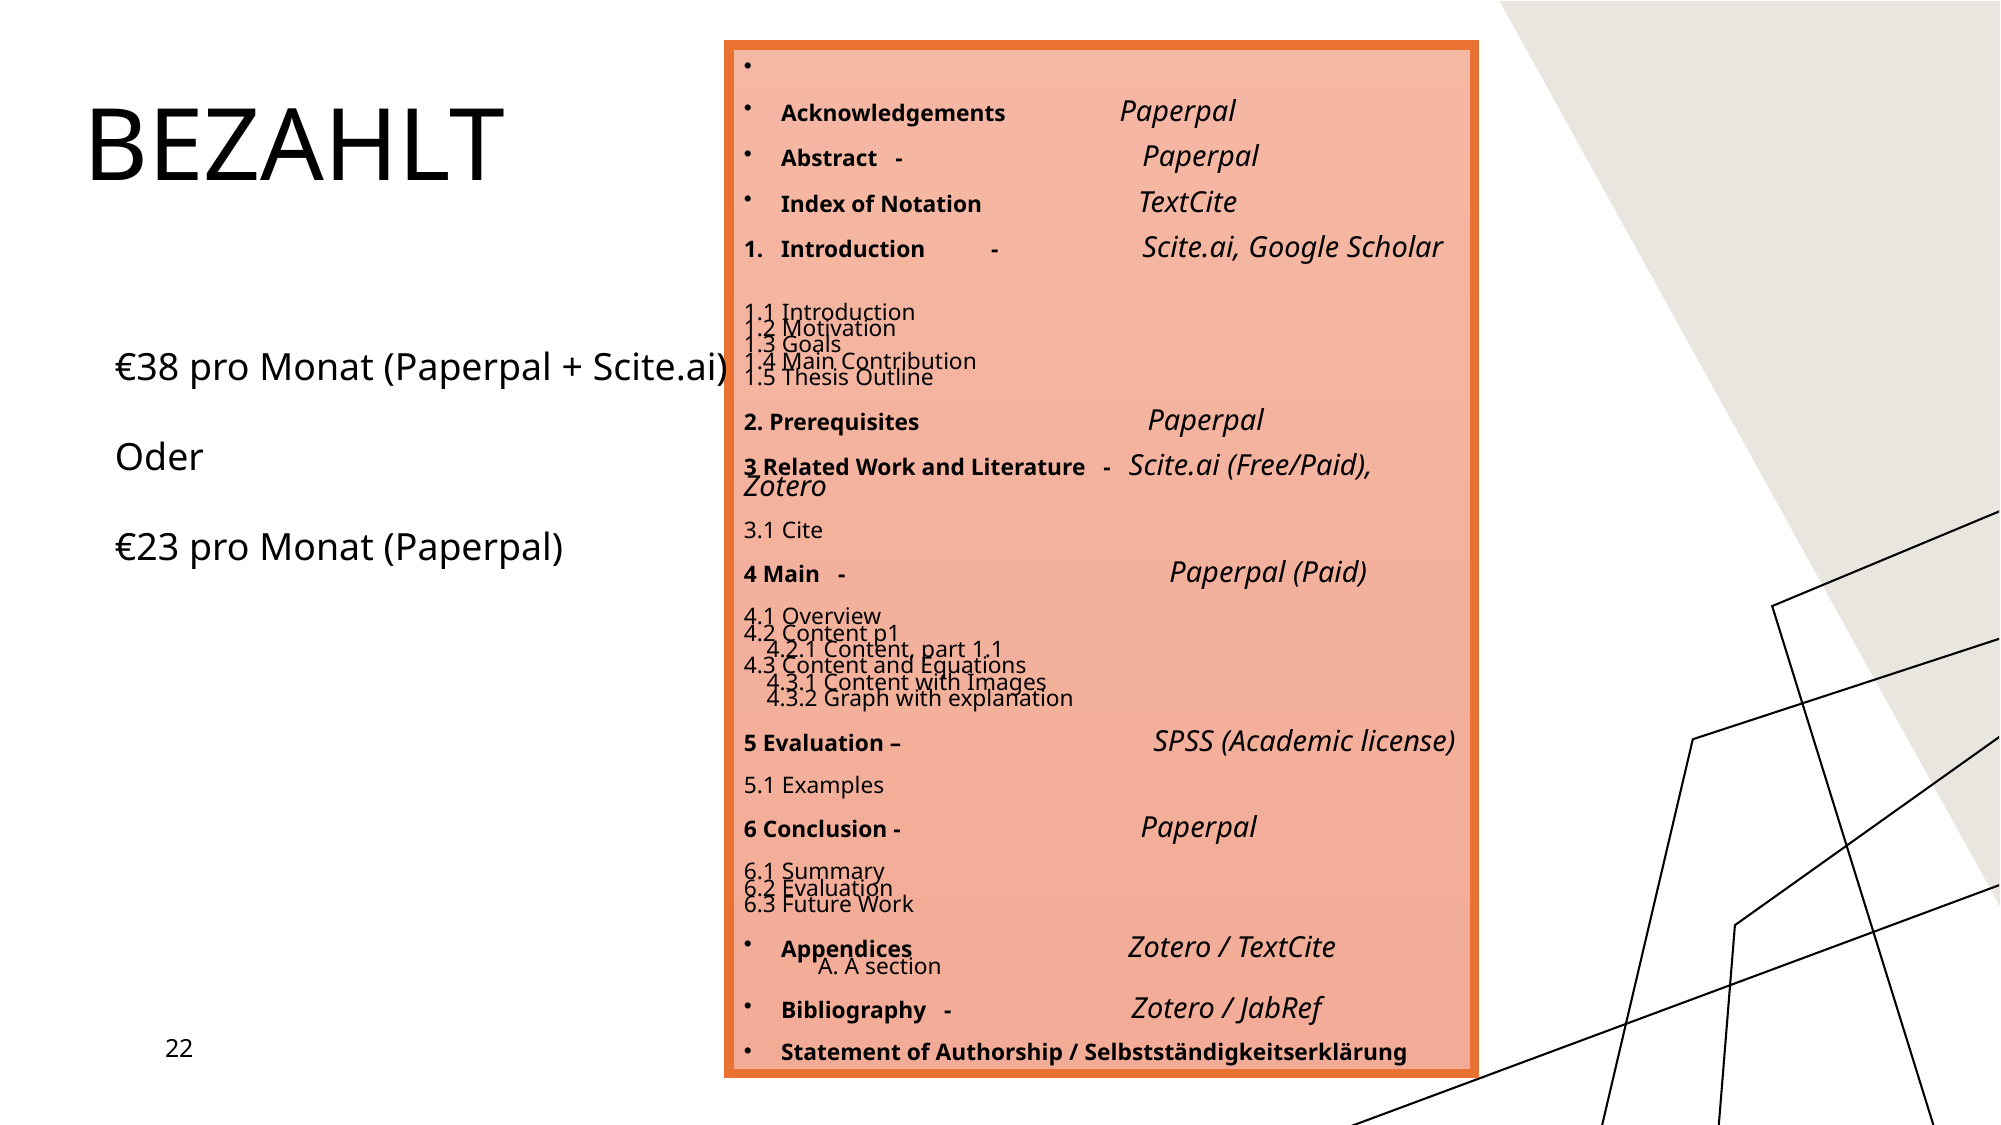

# Acknowledgements Paperpal
Abstract - Paperpal
Index of Notation TextCite
Introduction - Scite.ai, Google Scholar
1.1 Introduction
1.2 Motivation
1.3 Goals
1.4 Main Contribution
1.5 Thesis Outline
2. Prerequisites Paperpal
3 Related Work and Literature - Scite.ai (Free/Paid), Zotero
3.1 Cite
4 Main - Paperpal (Paid)
4.1 Overview
4.2 Content p1
 4.2.1 Content, part 1.1
4.3 Content and Equations
 4.3.1 Content with Images
 4.3.2 Graph with explanation
5 Evaluation – SPSS (Academic license)
5.1 Examples
6 Conclusion - Paperpal
6.1 Summary
6.2 Evaluation
6.3 Future Work
Appendices Zotero / TextCite
A. A section
Bibliography - Zotero / JabRef
Statement of Authorship / Selbstständigkeitserklärung
BEZAHLT
€38 pro Monat (Paperpal + Scite.ai)
Oder
€23 pro Monat (Paperpal)